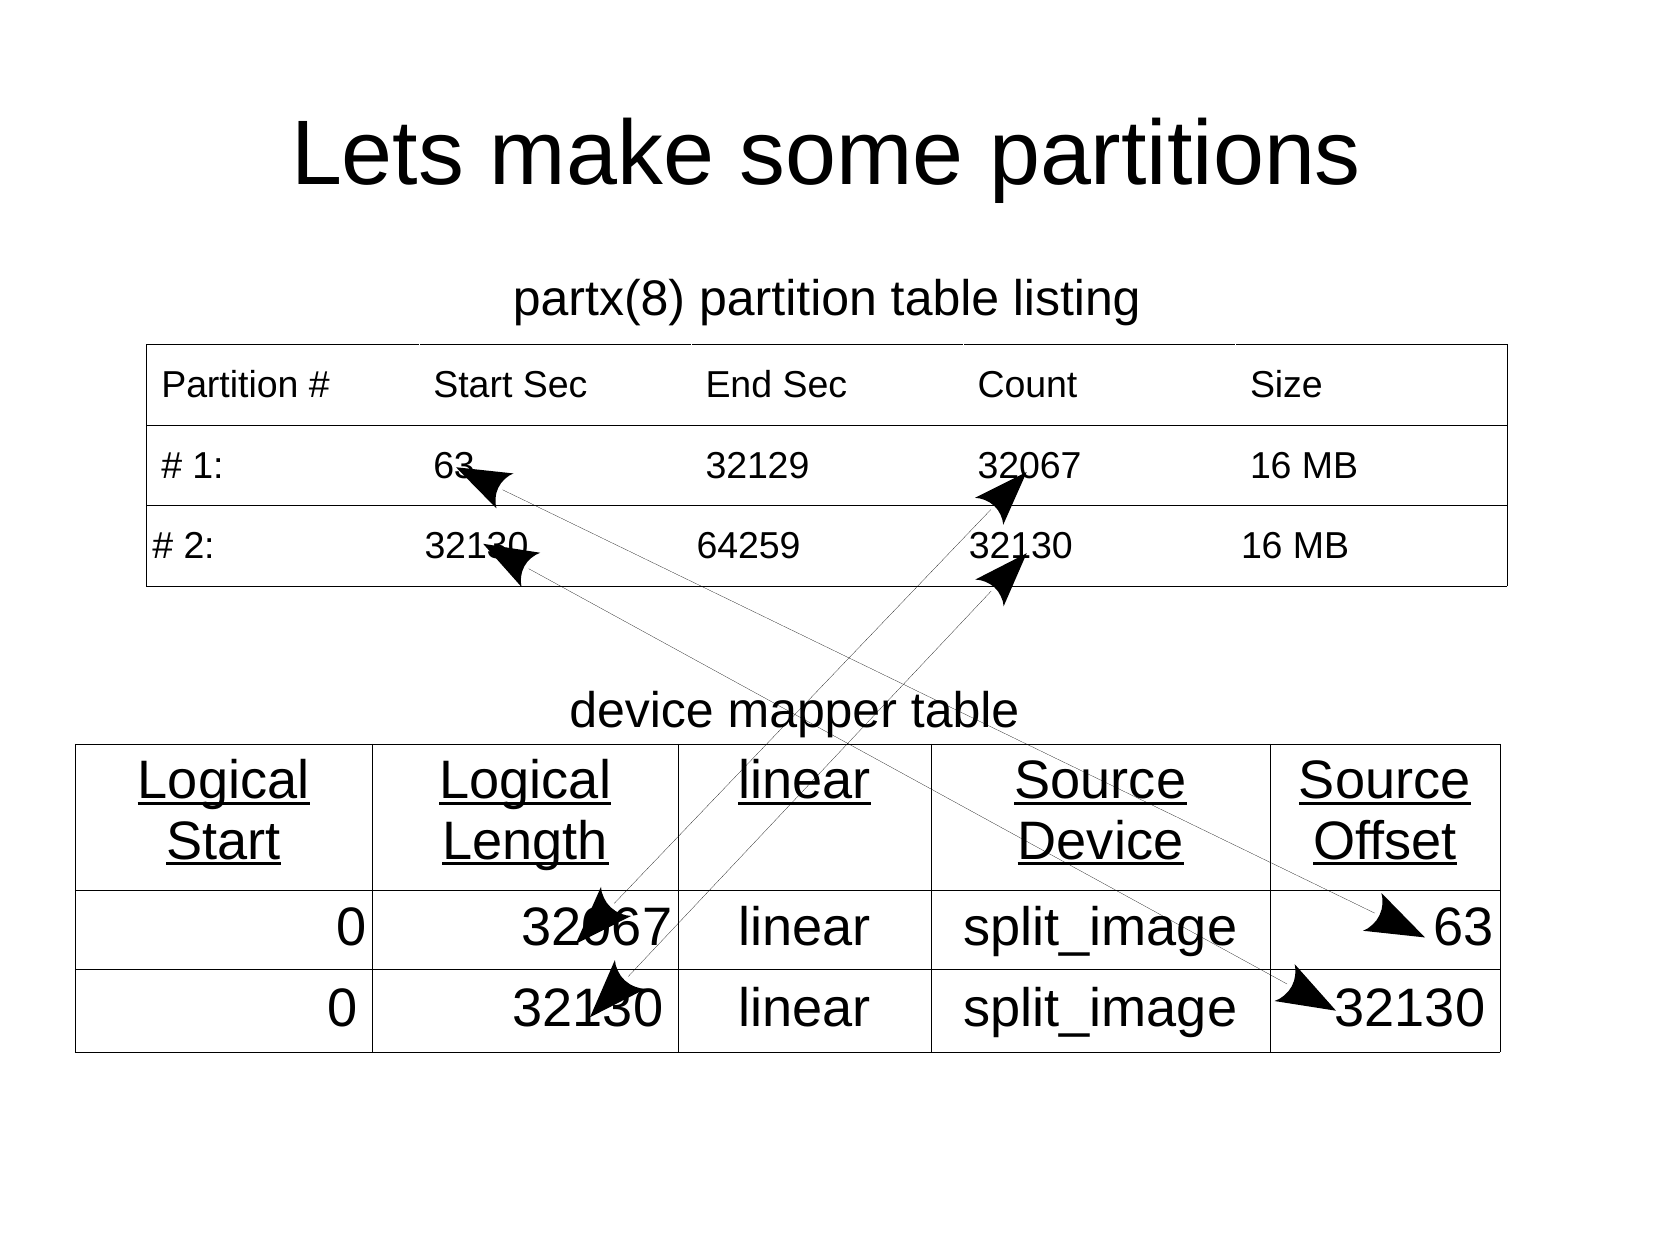

# Lets make some partitions
partx(8) partition table listing
| Partition # | Start Sec | End Sec | Count | Size |
| --- | --- | --- | --- | --- |
| # 1: | 63 | 32129 | 32067 | 16 MB |
| # 2: | 32130 | 64259 | 32130 | 16 MB |
device mapper table
| Logical Start | Logical Length | linear | Source Device | Source Offset |
| --- | --- | --- | --- | --- |
| 0 | 32067 | linear | split\_image | 63 |
| 0 | 32130 | linear | split\_image | 32130 |